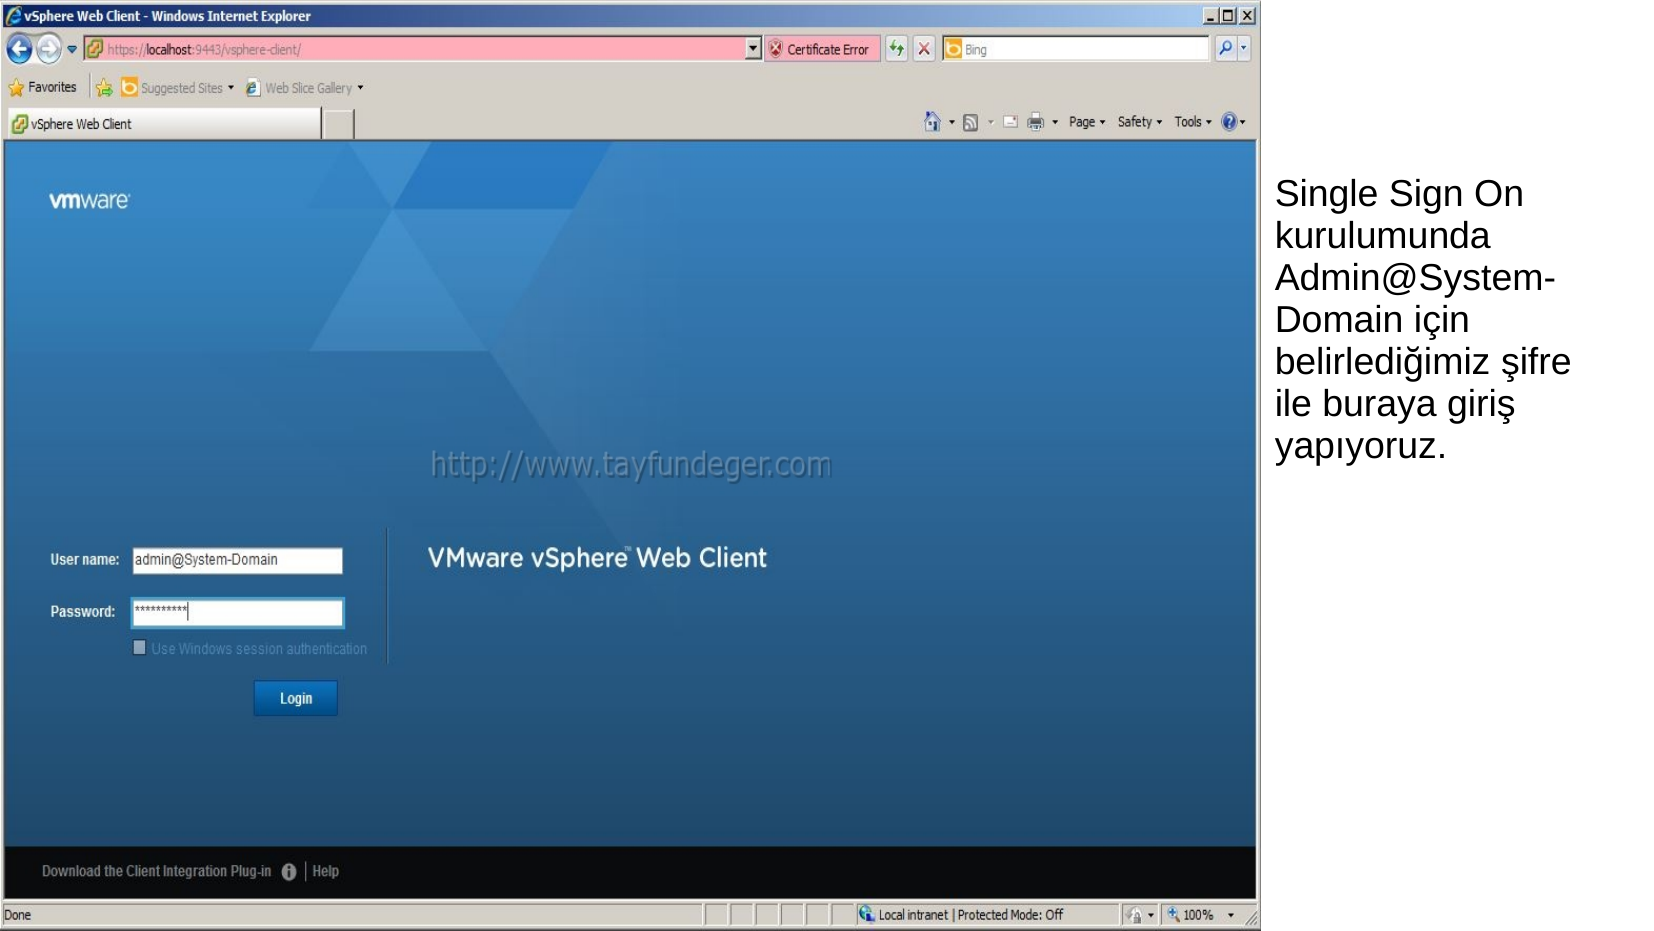

Single Sign On kurulumunda Admin@System-Domain için belirlediğimiz şifre ile buraya giriş yapıyoruz.